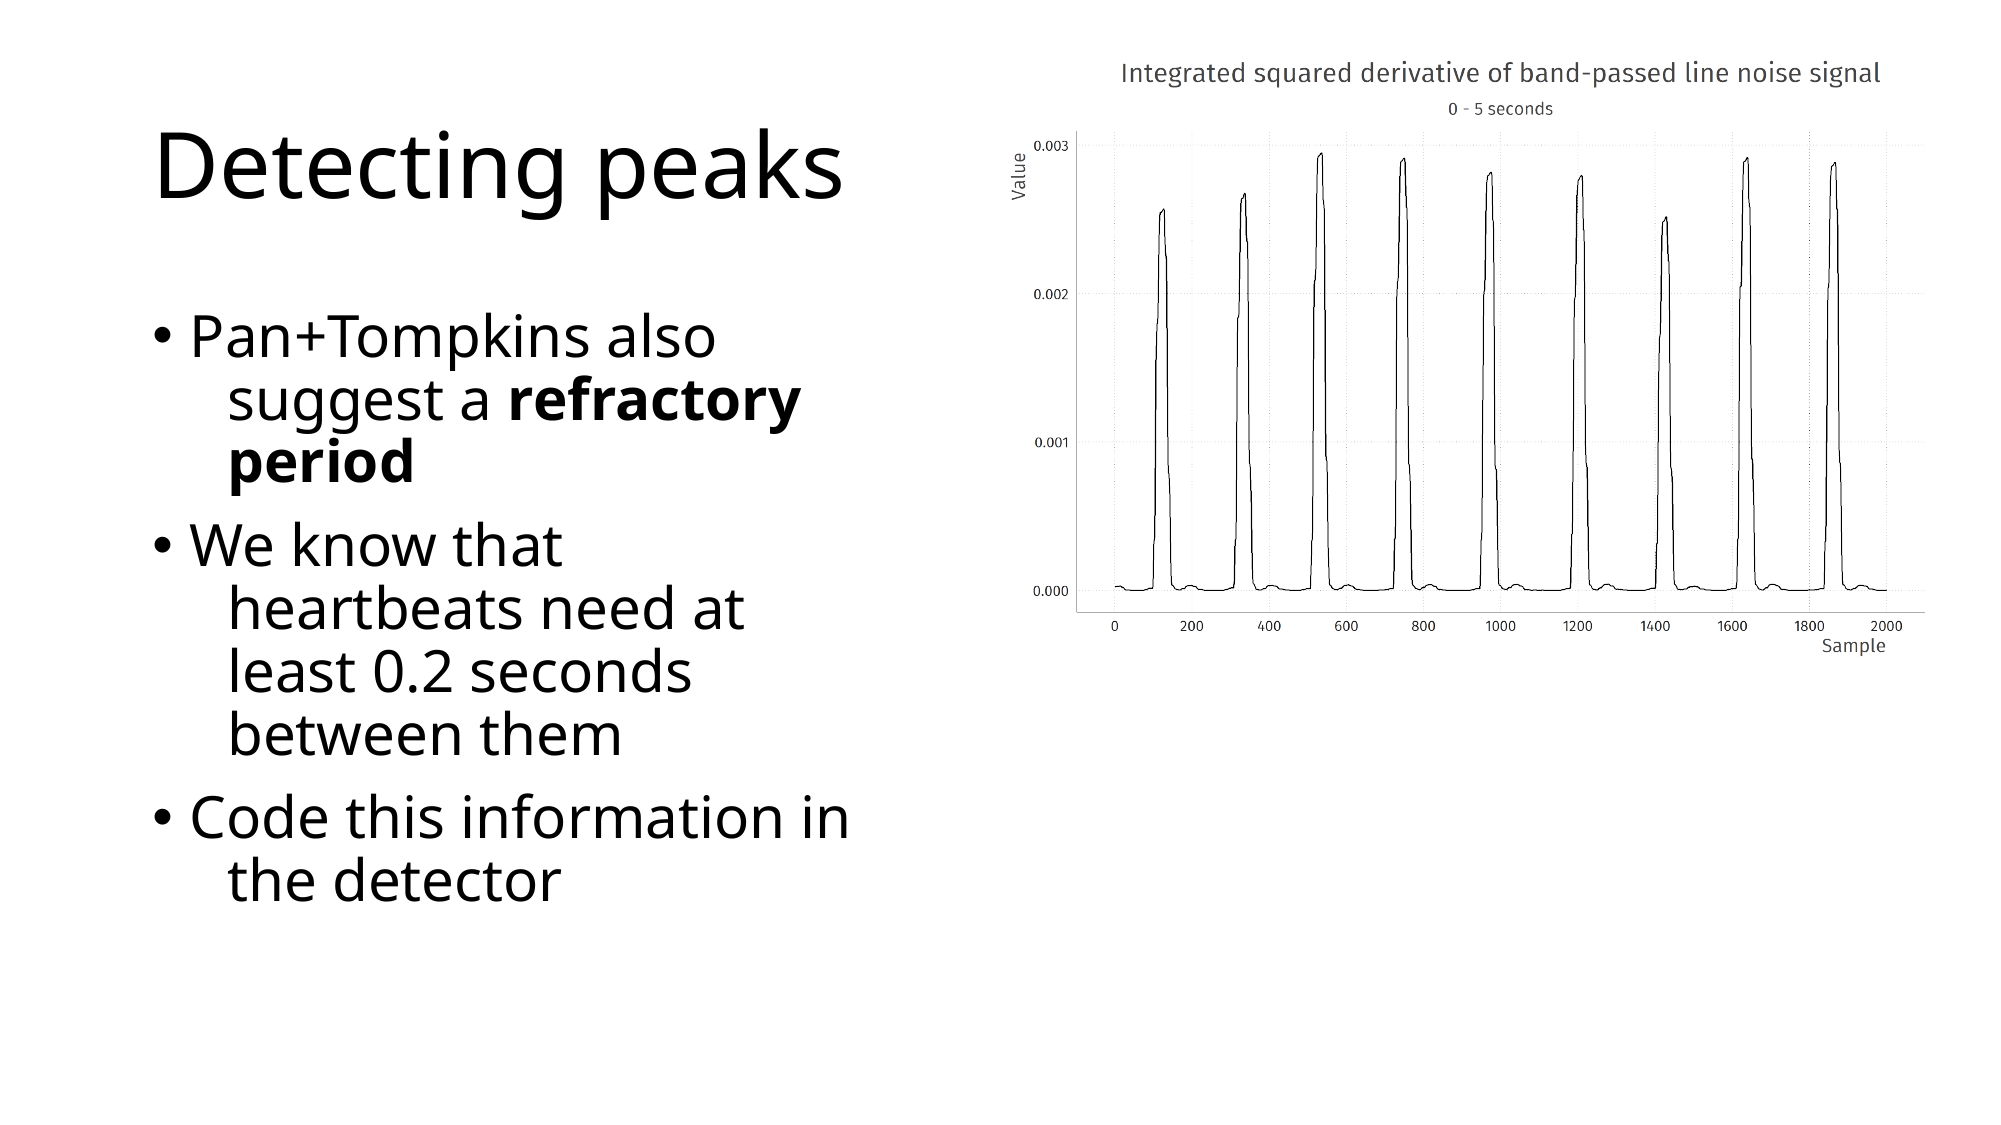

# Detecting peaks
Pan+Tompkins also suggest a refractory period
We know that heartbeats need at least 0.2 seconds between them
Code this information in the detector